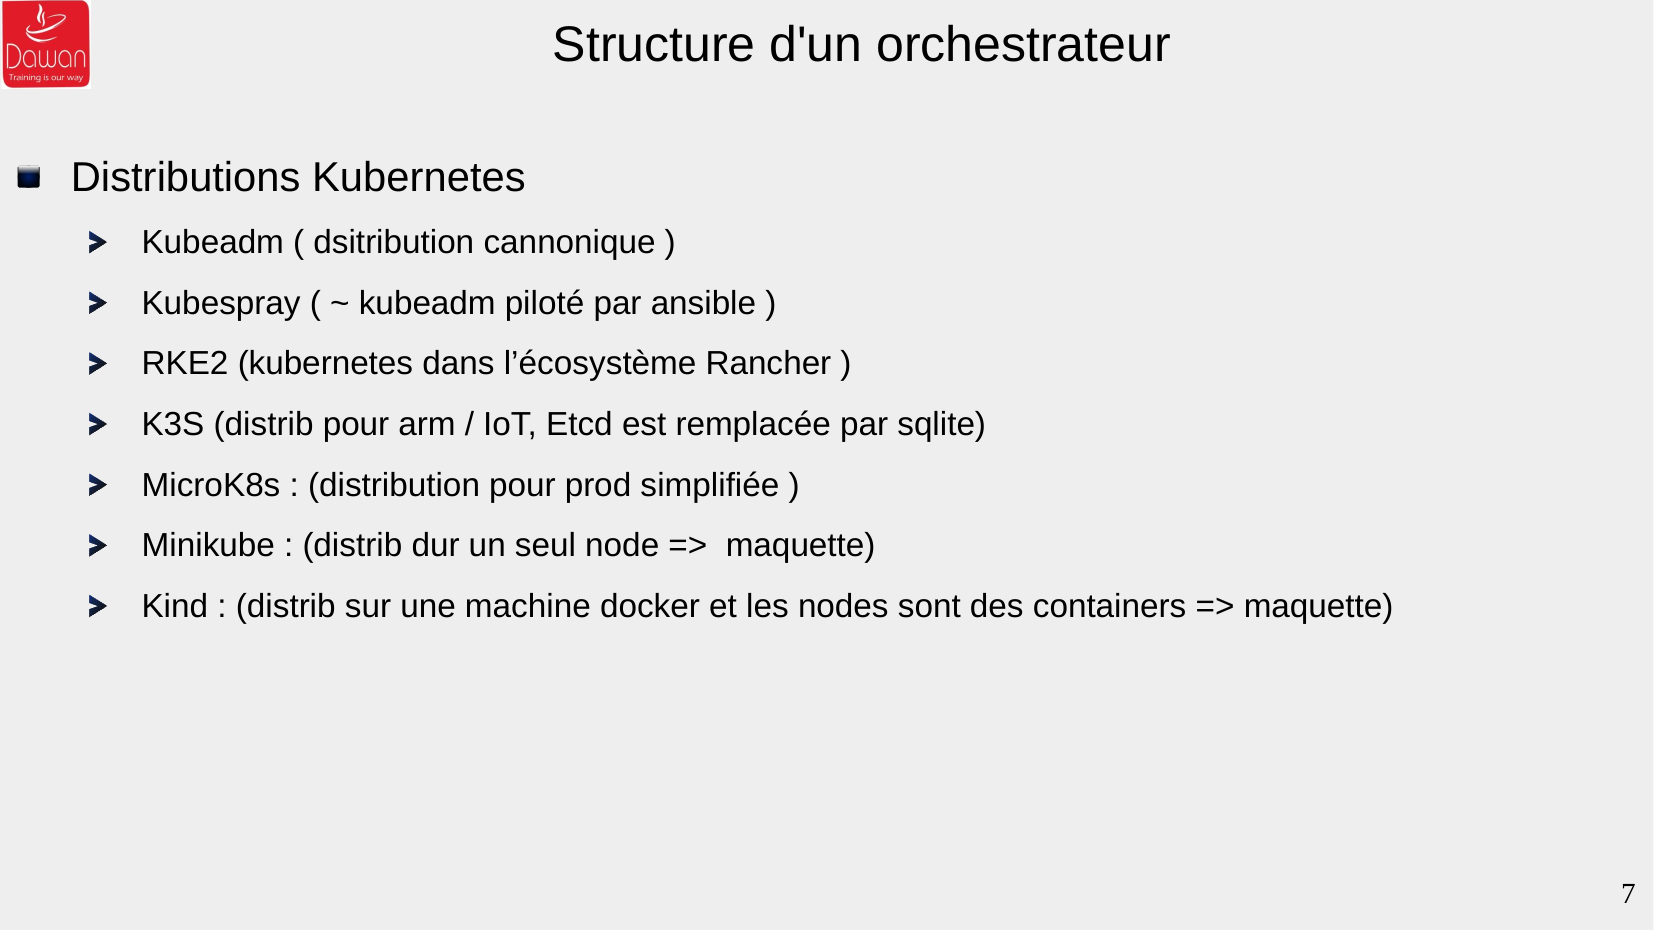

# Structure d'un orchestrateur
Distributions Kubernetes
Kubeadm ( dsitribution cannonique )
Kubespray ( ~ kubeadm piloté par ansible )
RKE2 (kubernetes dans l’écosystème Rancher )
K3S (distrib pour arm / IoT, Etcd est remplacée par sqlite)
MicroK8s : (distribution pour prod simplifiée )
Minikube : (distrib dur un seul node => maquette)
Kind : (distrib sur une machine docker et les nodes sont des containers => maquette)
7